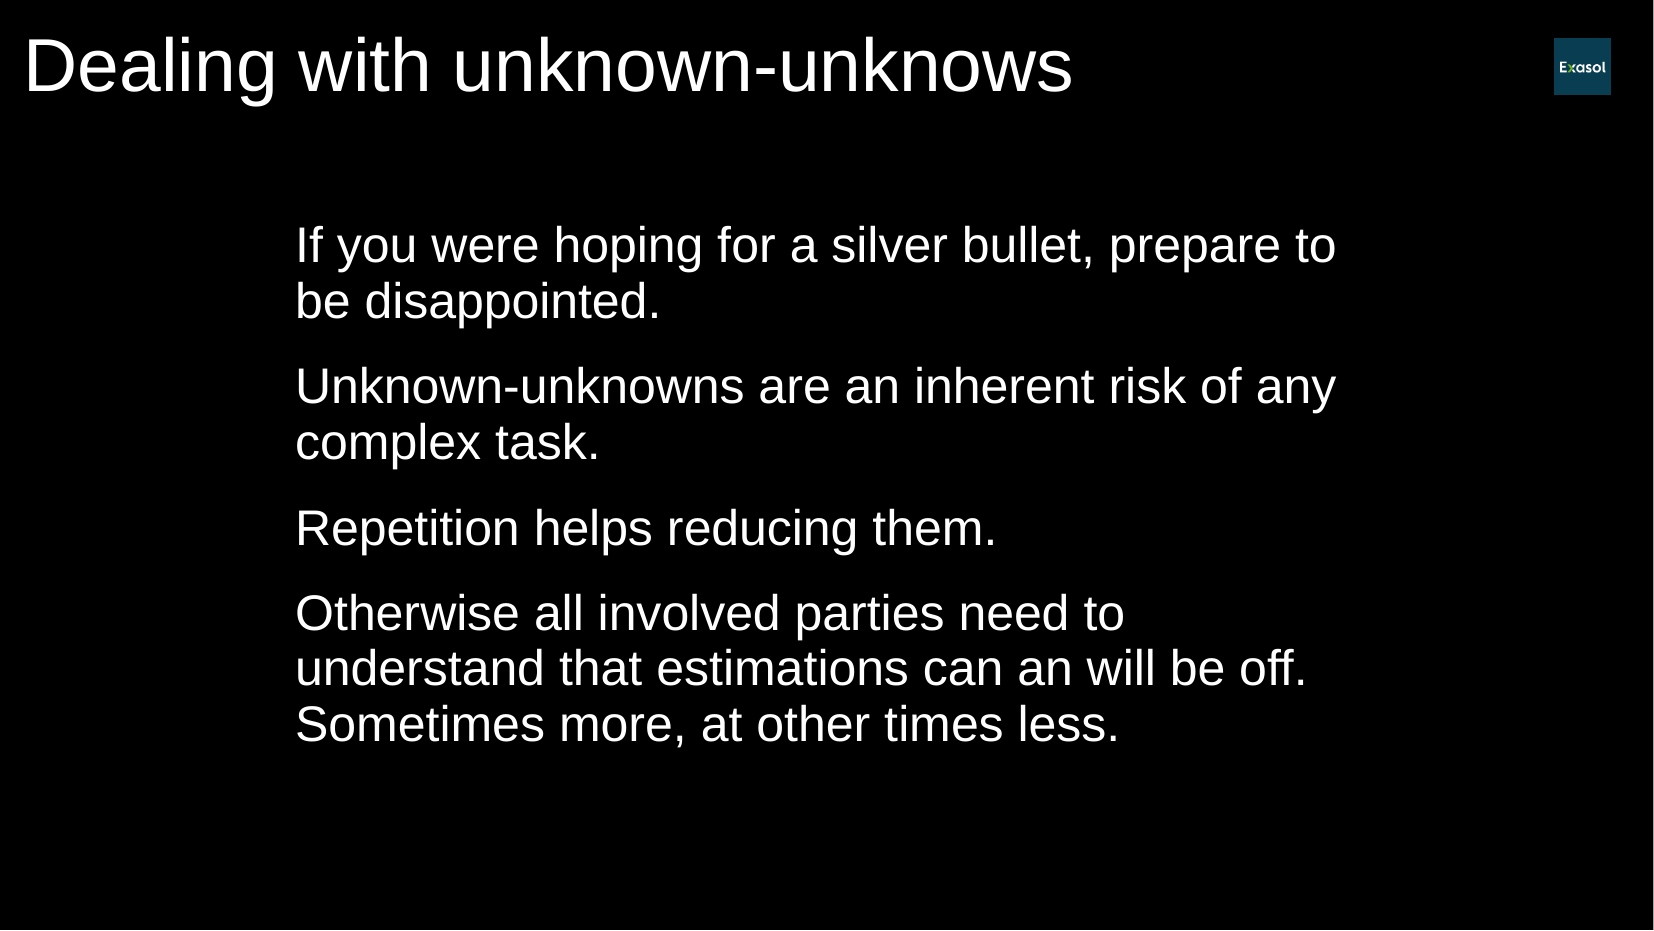

# Dealing with unknown-unknows
If you were hoping for a silver bullet, prepare to be disappointed.
Unknown-unknowns are an inherent risk of any complex task.
Repetition helps reducing them.
Otherwise all involved parties need to understand that estimations can an will be off. Sometimes more, at other times less.